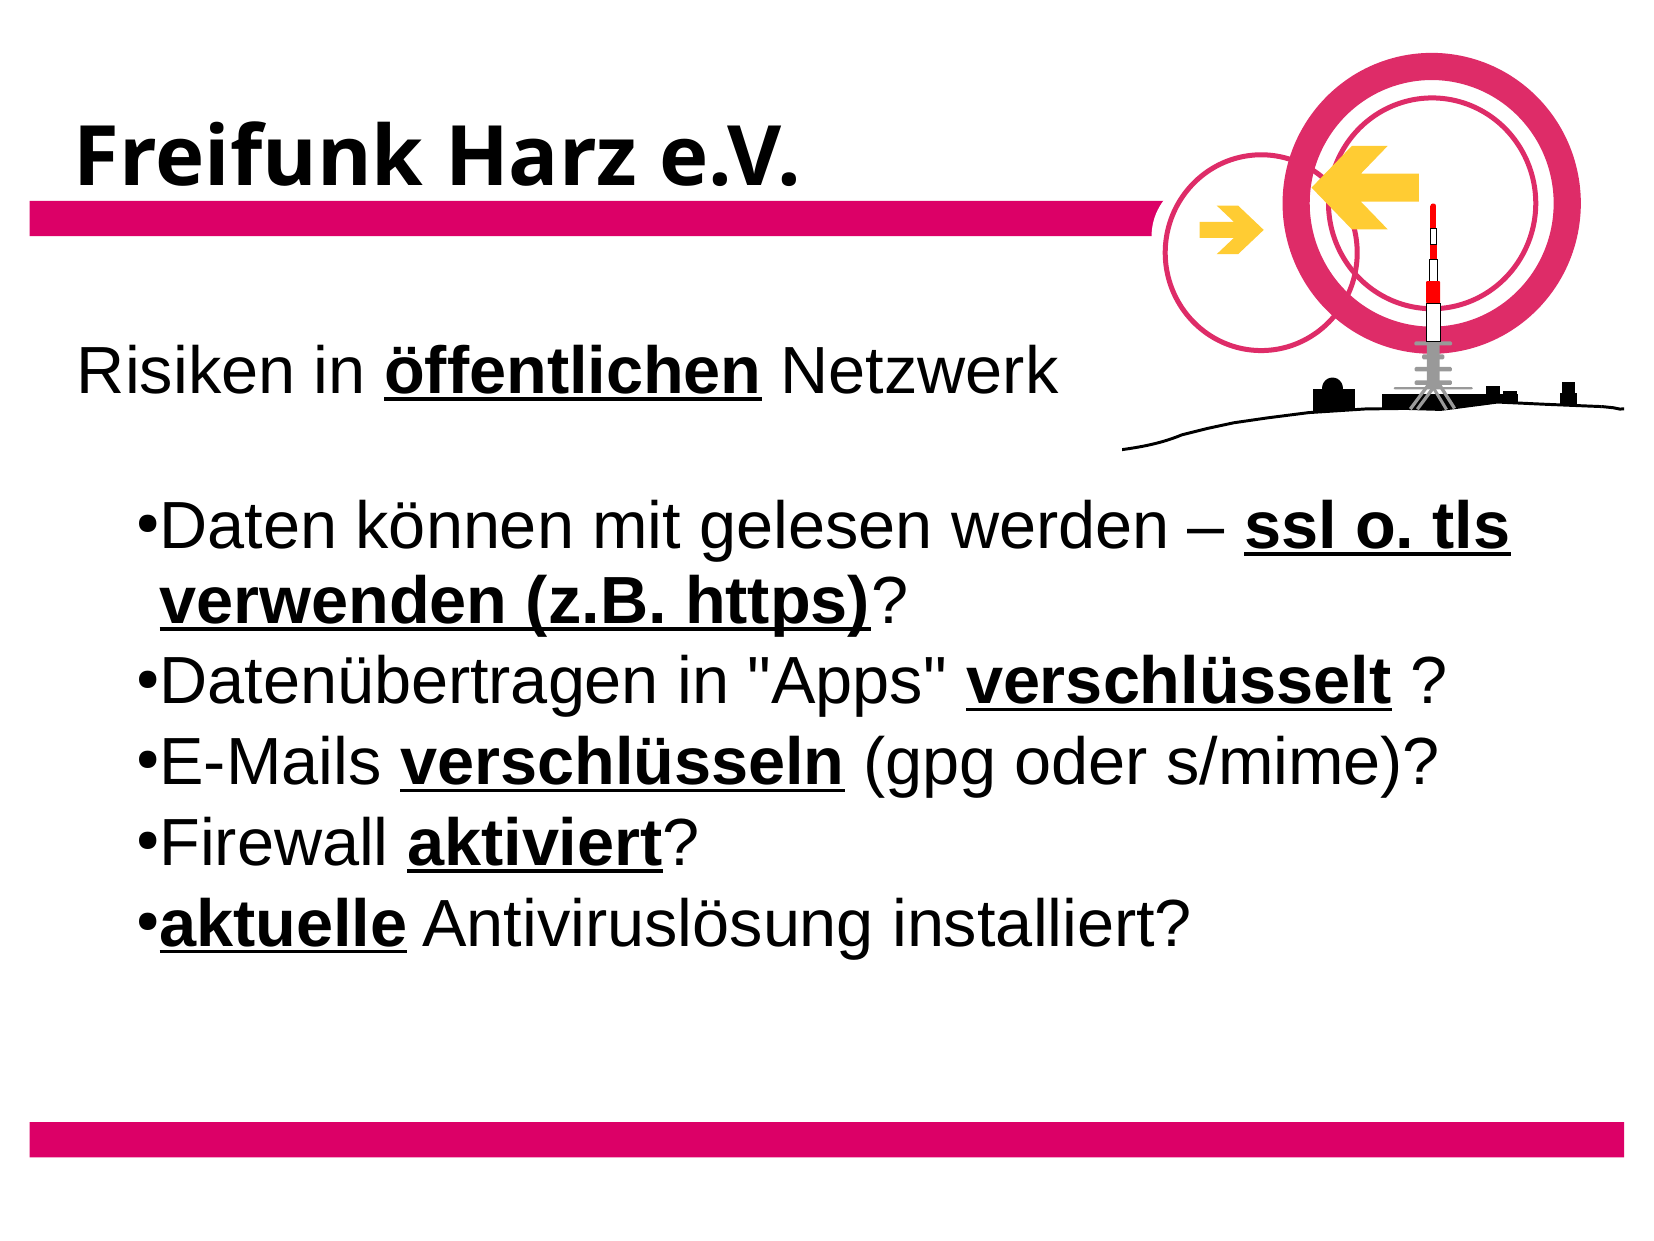

# Risiken in öffentlichen Netzwerk
Daten können mit gelesen werden – ssl o. tls verwenden (z.B. https)?
Datenübertragen in "Apps" verschlüsselt ?
E-Mails verschlüsseln (gpg oder s/mime)?
Firewall aktiviert?
aktuelle Antiviruslösung installiert?